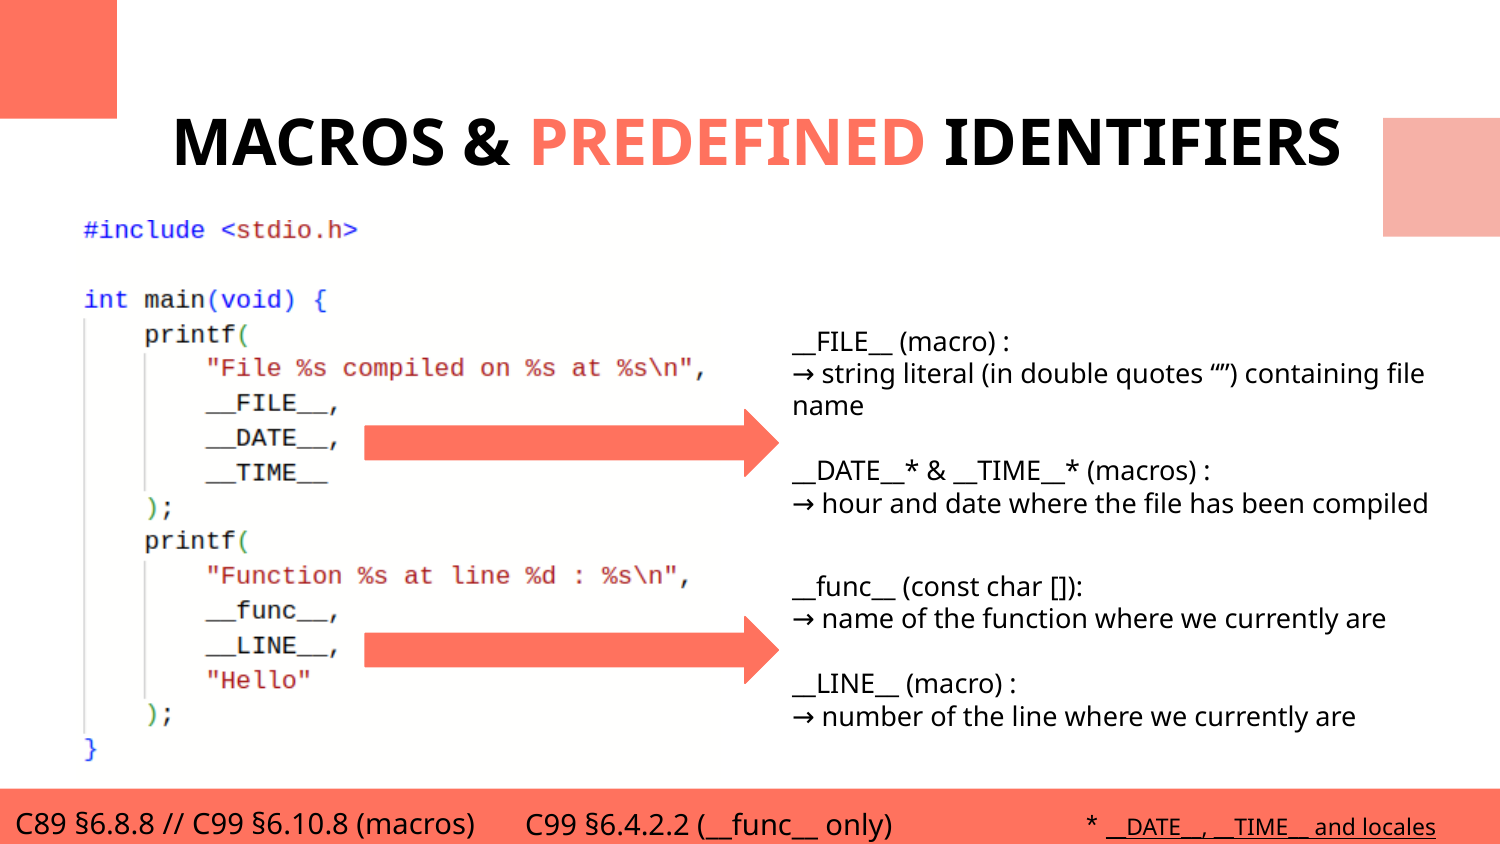

# MACROS & PREDEFINED IDENTIFIERS
__FILE__ (macro) :
→ string literal (in double quotes “”) containing file name
__DATE__* & __TIME__* (macros) :
→ hour and date where the file has been compiled
__func__ (const char []):
→ name of the function where we currently are
__LINE__ (macro) :
→ number of the line where we currently are
C89 §6.8.8 // C99 §6.10.8 (macros)
C99 §6.4.2.2 (__func__ only)
* __DATE__, __TIME__ and locales